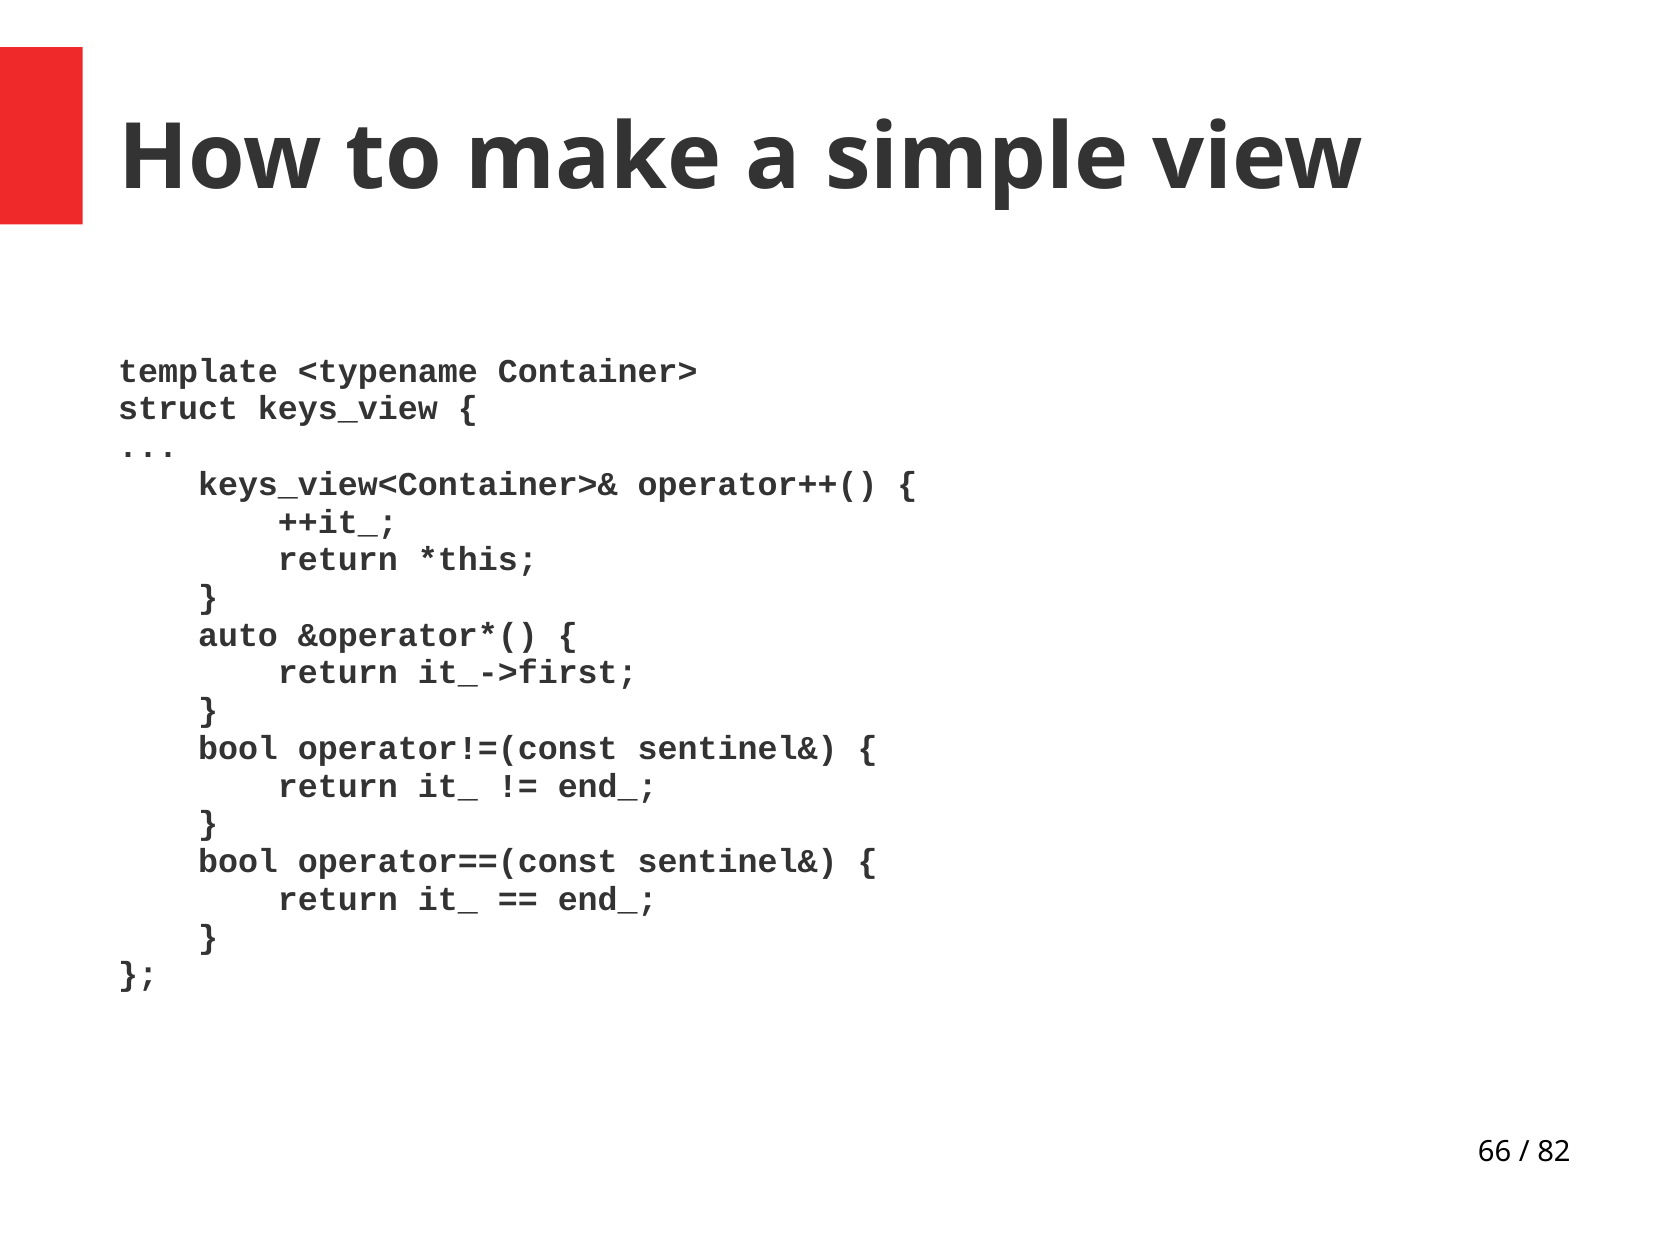

# How to make a simple view
template <typename Container>
struct keys_view {
...
 keys_view<Container>& operator++() {
 ++it_;
 return *this;
 }
 auto &operator*() {
 return it_->first;
 }
 bool operator!=(const sentinel&) {
 return it_ != end_;
 }
 bool operator==(const sentinel&) {
 return it_ == end_;
 }
};
66